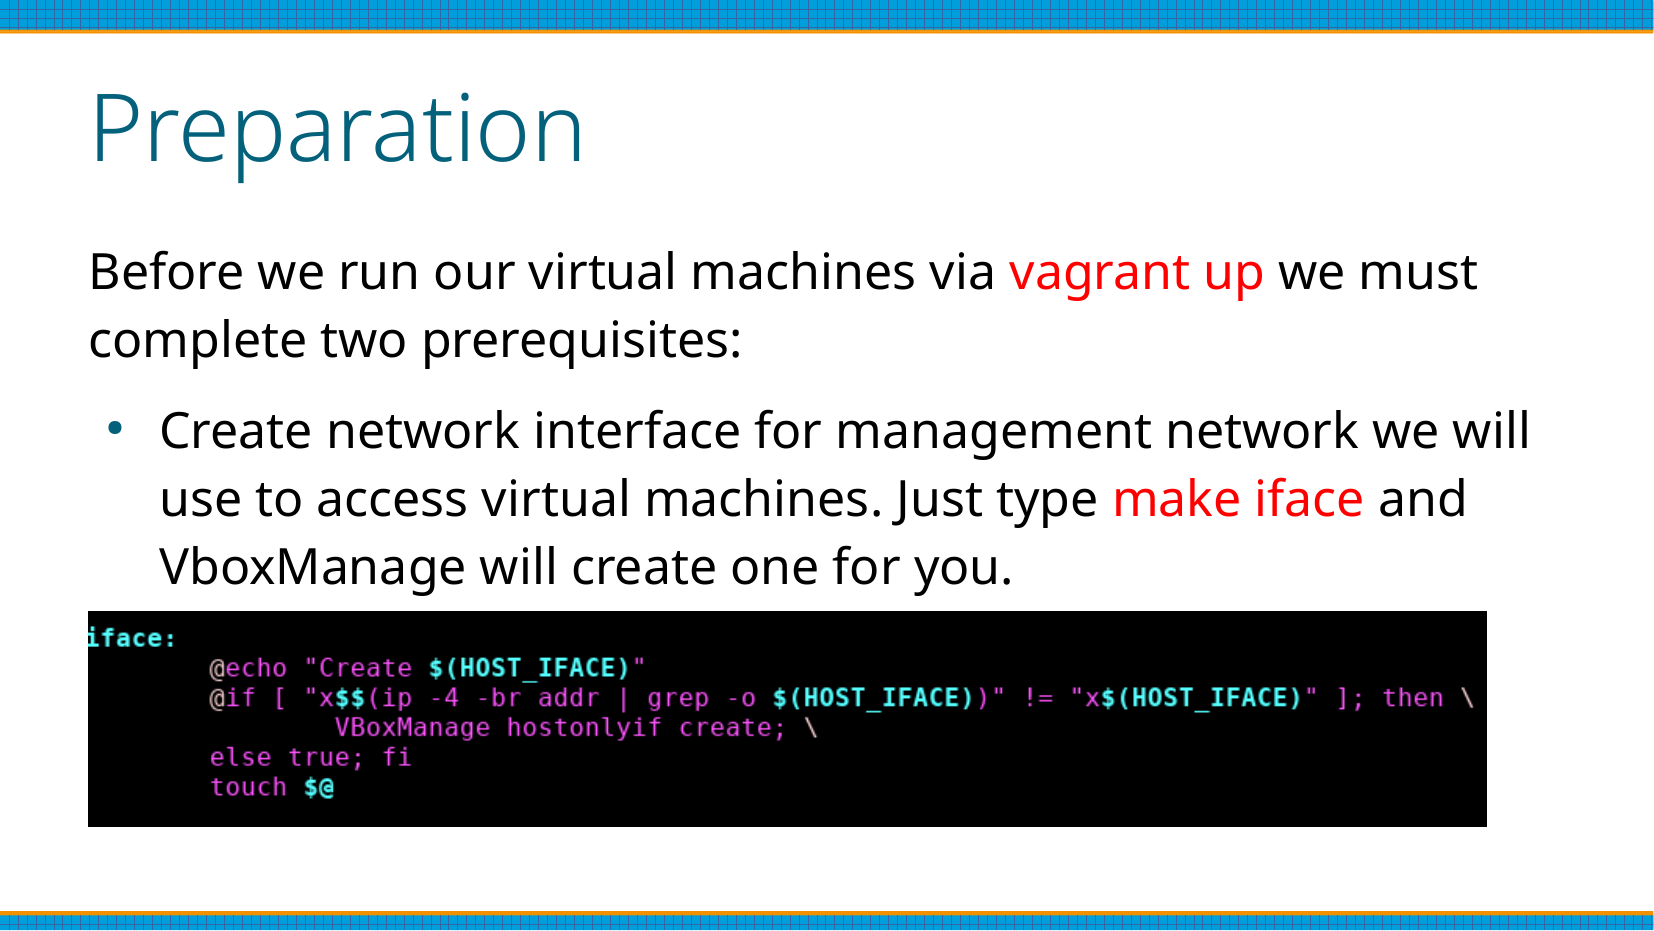

# Preparation
Before we run our virtual machines via vagrant up we must complete two prerequisites:
Create network interface for management network we will use to access virtual machines. Just type make iface and VboxManage will create one for you.